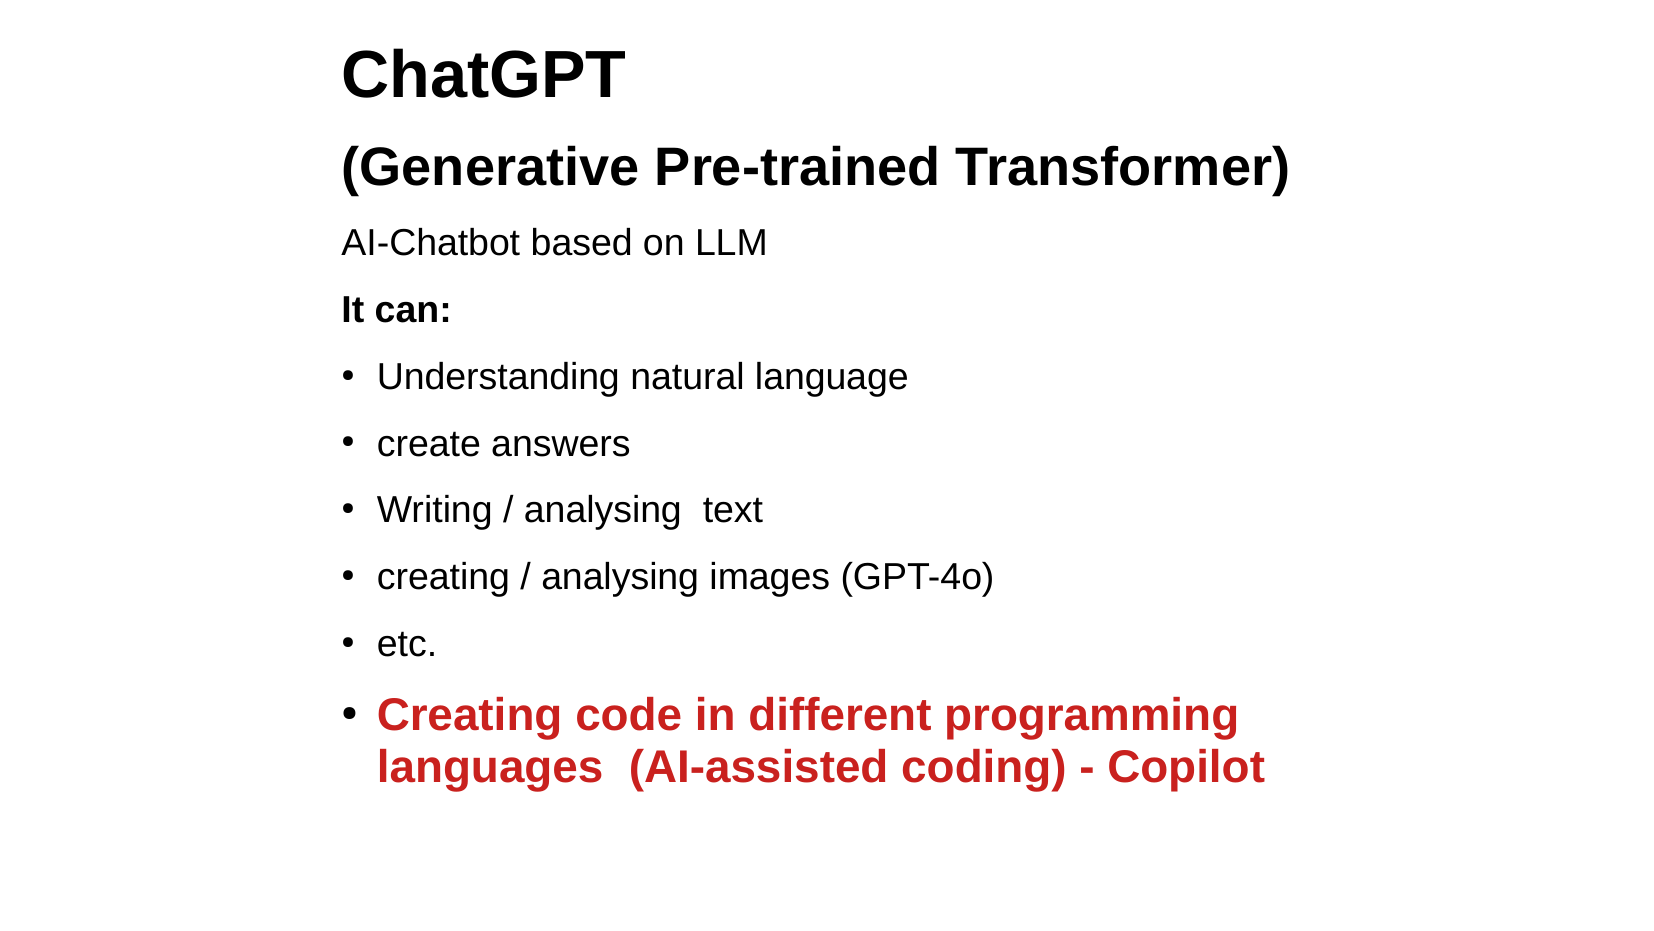

ChatGPT
(Generative Pre-trained Transformer)
AI-Chatbot based on LLM
It can:
Understanding natural language
create answers
Writing / analysing text
creating / analysing images (GPT-4o)
etc.
Creating code in different programming languages (AI-assisted coding) - Copilot